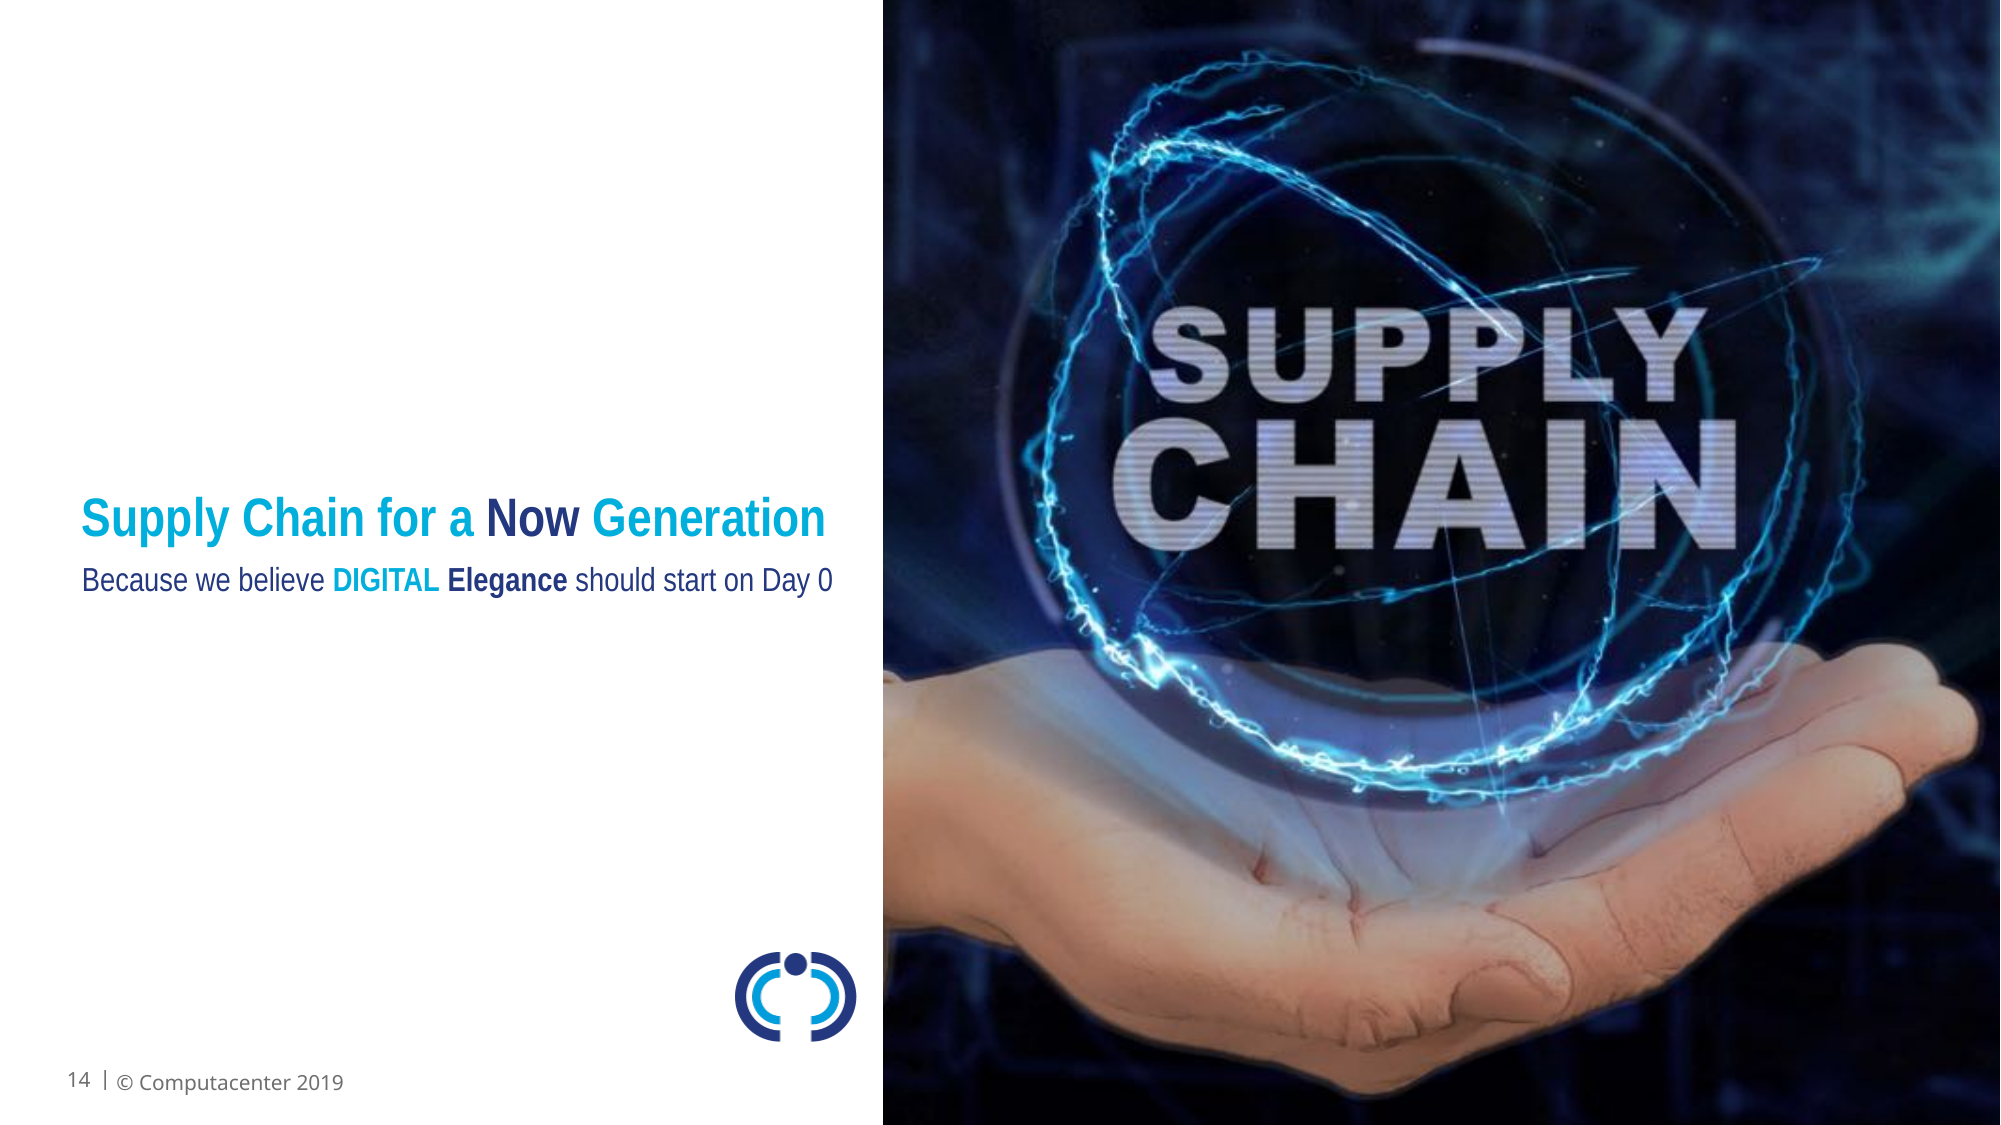

# Supply Chain for a Now Generation
Because we believe DIGITAL Elegance should start on Day 0
© Computacenter 2019